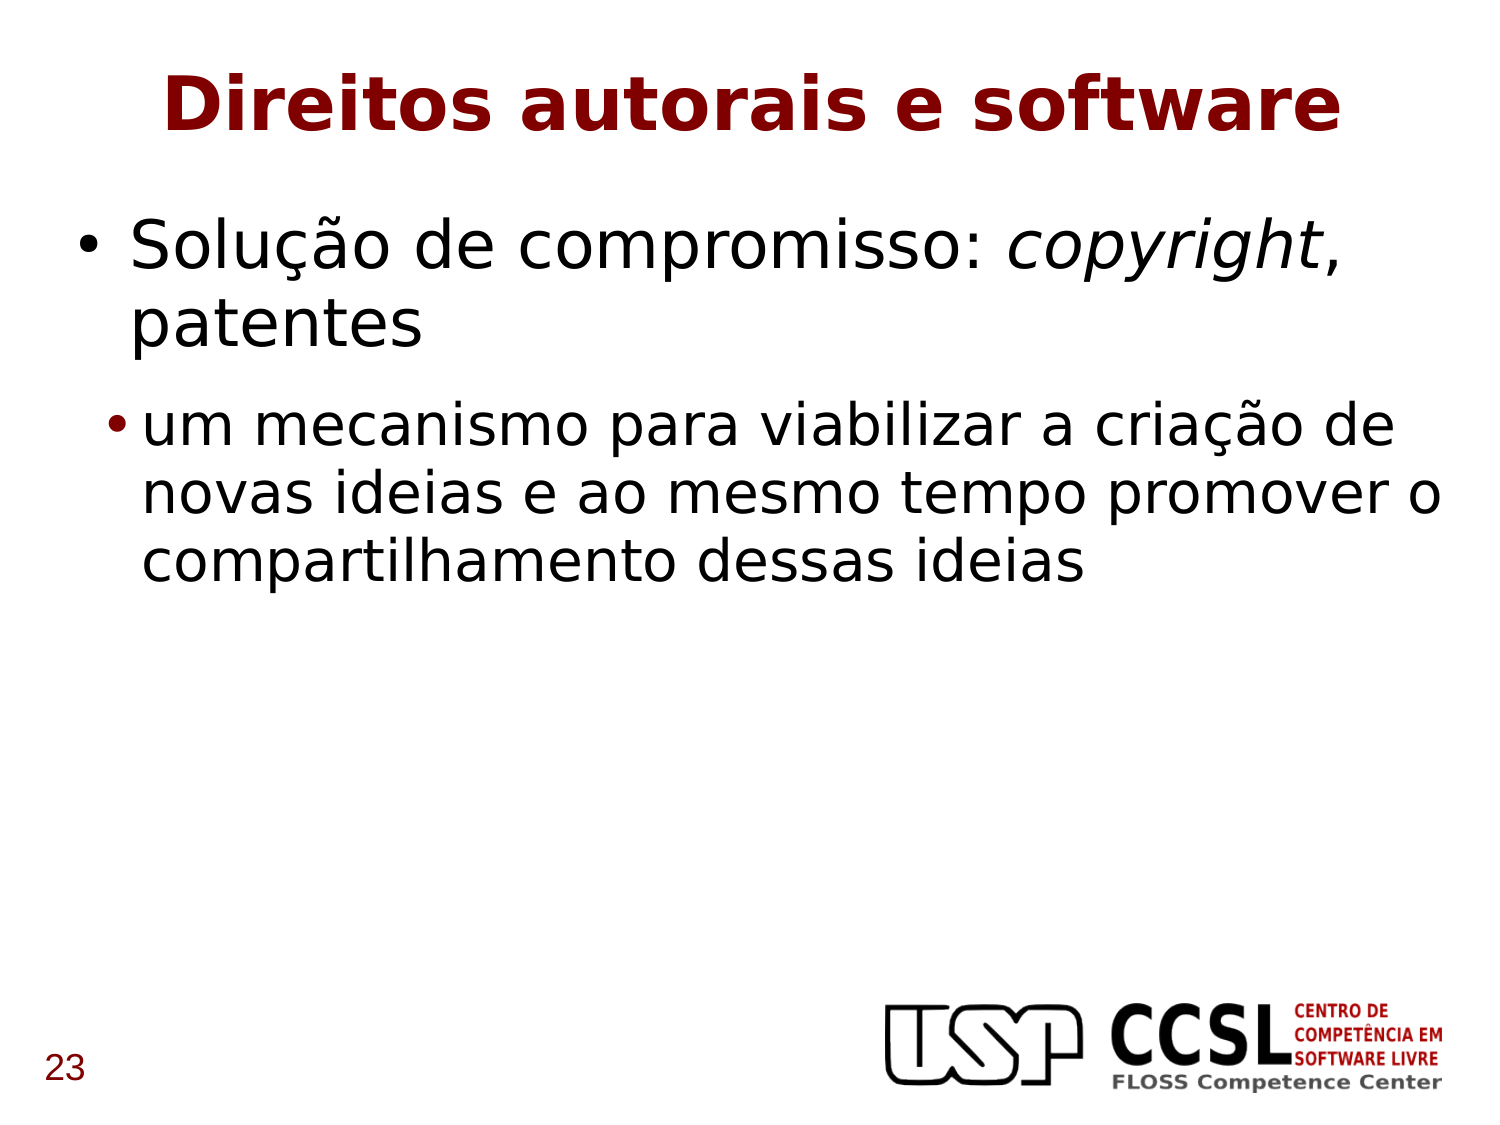

# Direitos autorais e software
Solução de compromisso: copyright, patentes
um mecanismo para viabilizar a criação de novas ideias e ao mesmo tempo promover o compartilhamento dessas ideias